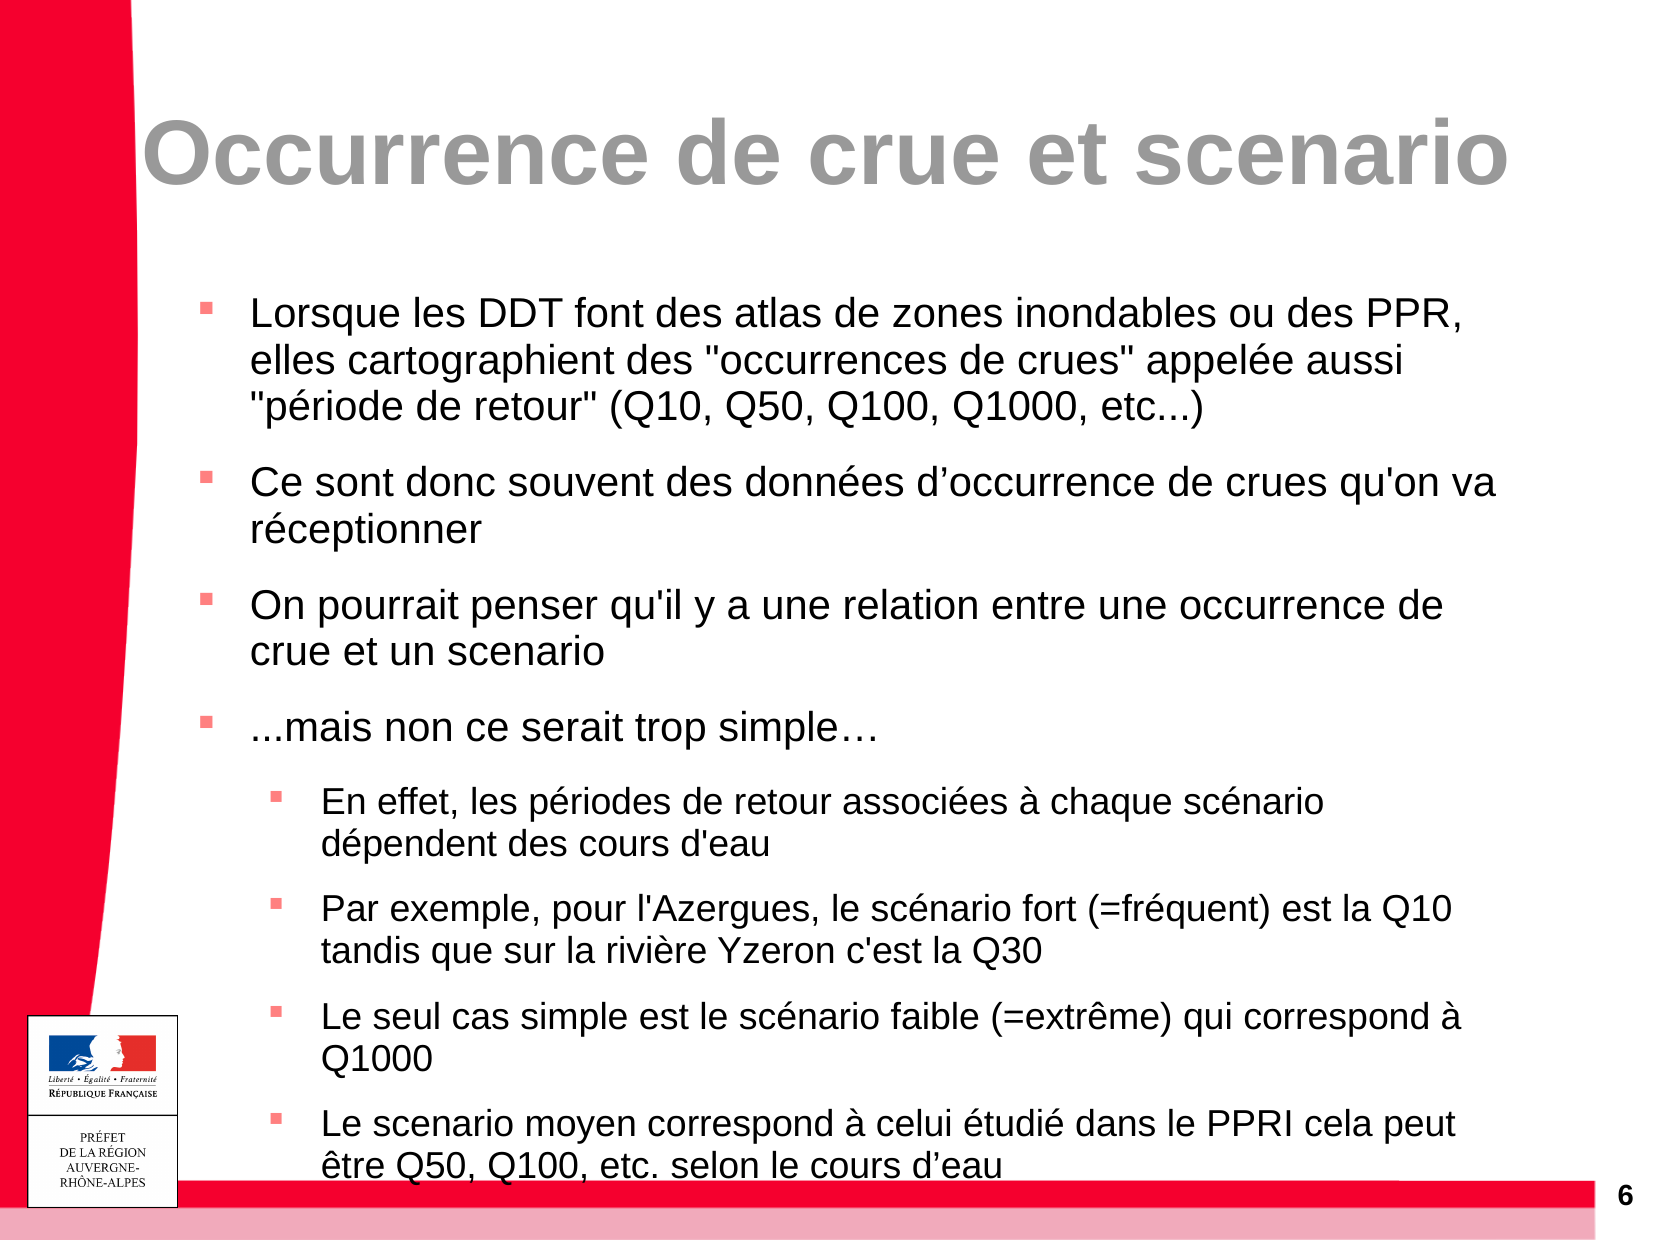

# Occurrence de crue et scenario
Lorsque les DDT font des atlas de zones inondables ou des PPR, elles cartographient des "occurrences de crues" appelée aussi "période de retour" (Q10, Q50, Q100, Q1000, etc...)
Ce sont donc souvent des données d’occurrence de crues qu'on va réceptionner
On pourrait penser qu'il y a une relation entre une occurrence de crue et un scenario
...mais non ce serait trop simple…
En effet, les périodes de retour associées à chaque scénario dépendent des cours d'eau
Par exemple, pour l'Azergues, le scénario fort (=fréquent) est la Q10 tandis que sur la rivière Yzeron c'est la Q30
Le seul cas simple est le scénario faible (=extrême) qui correspond à Q1000
Le scenario moyen correspond à celui étudié dans le PPRI cela peut être Q50, Q100, etc. selon le cours d’eau
6